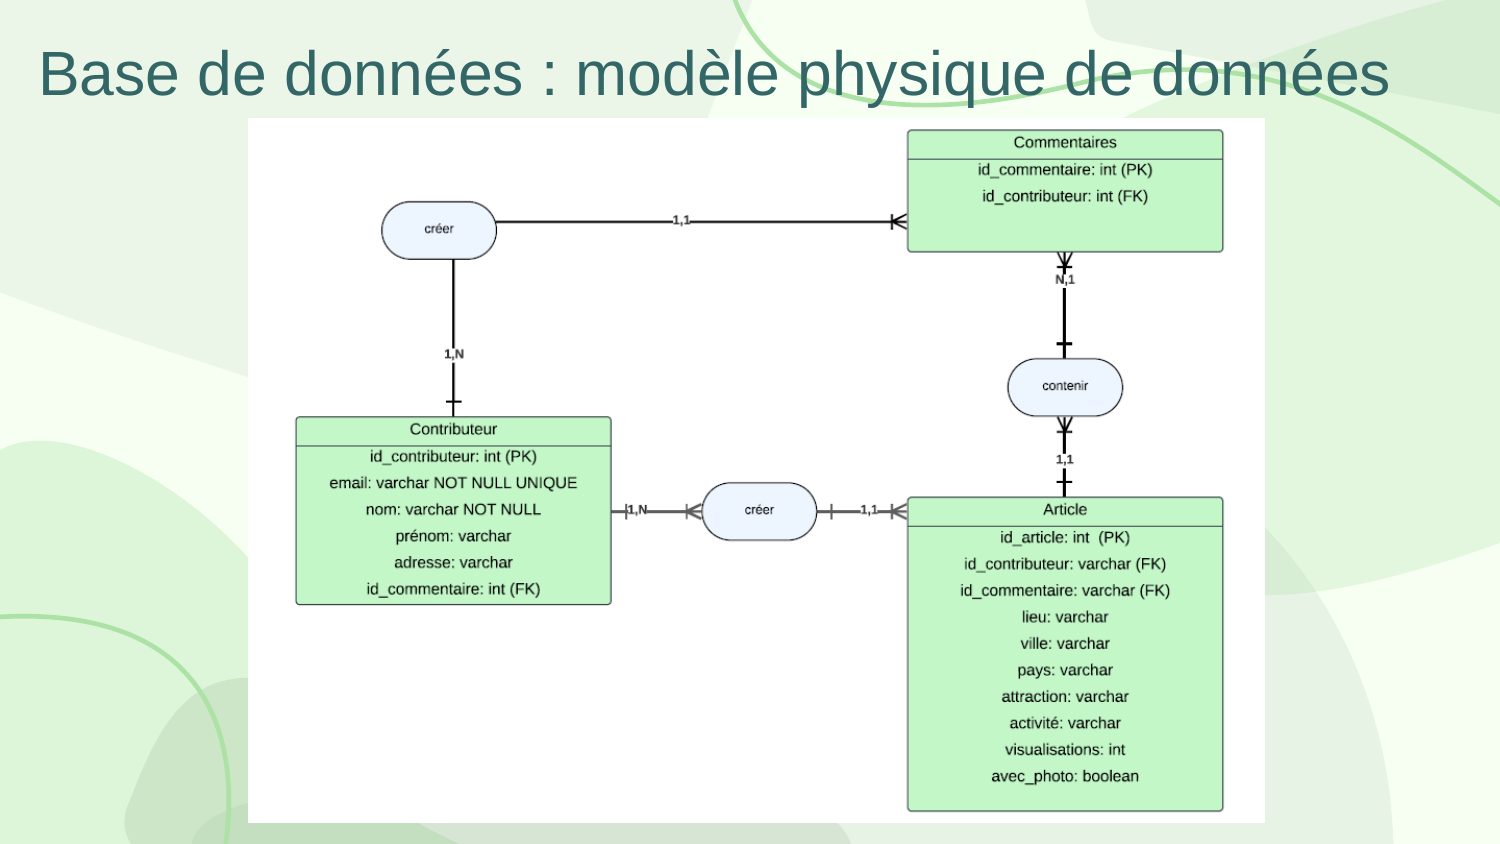

# Base de données : modèle physique de données